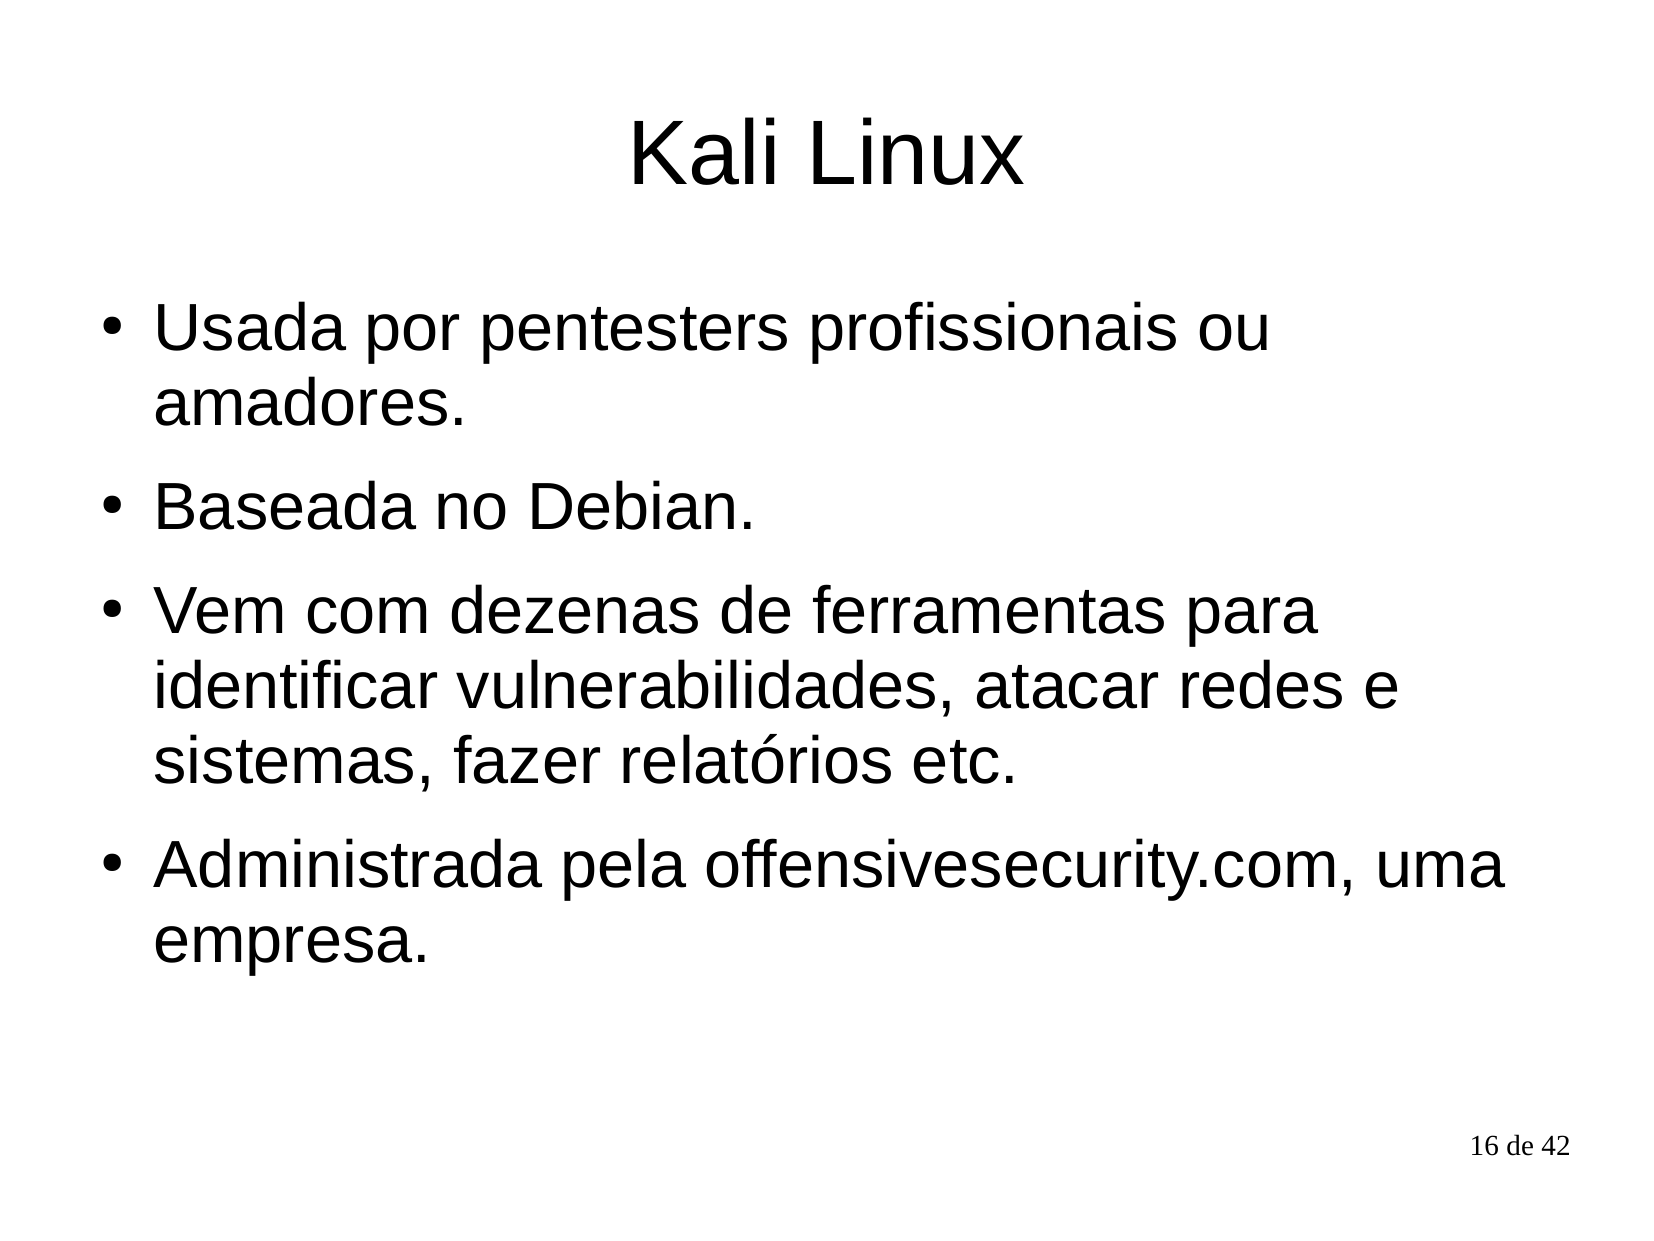

# Kali Linux
Usada por pentesters profissionais ou amadores.
Baseada no Debian.
Vem com dezenas de ferramentas para identificar vulnerabilidades, atacar redes e sistemas, fazer relatórios etc.
Administrada pela offensivesecurity.com, uma empresa.
16